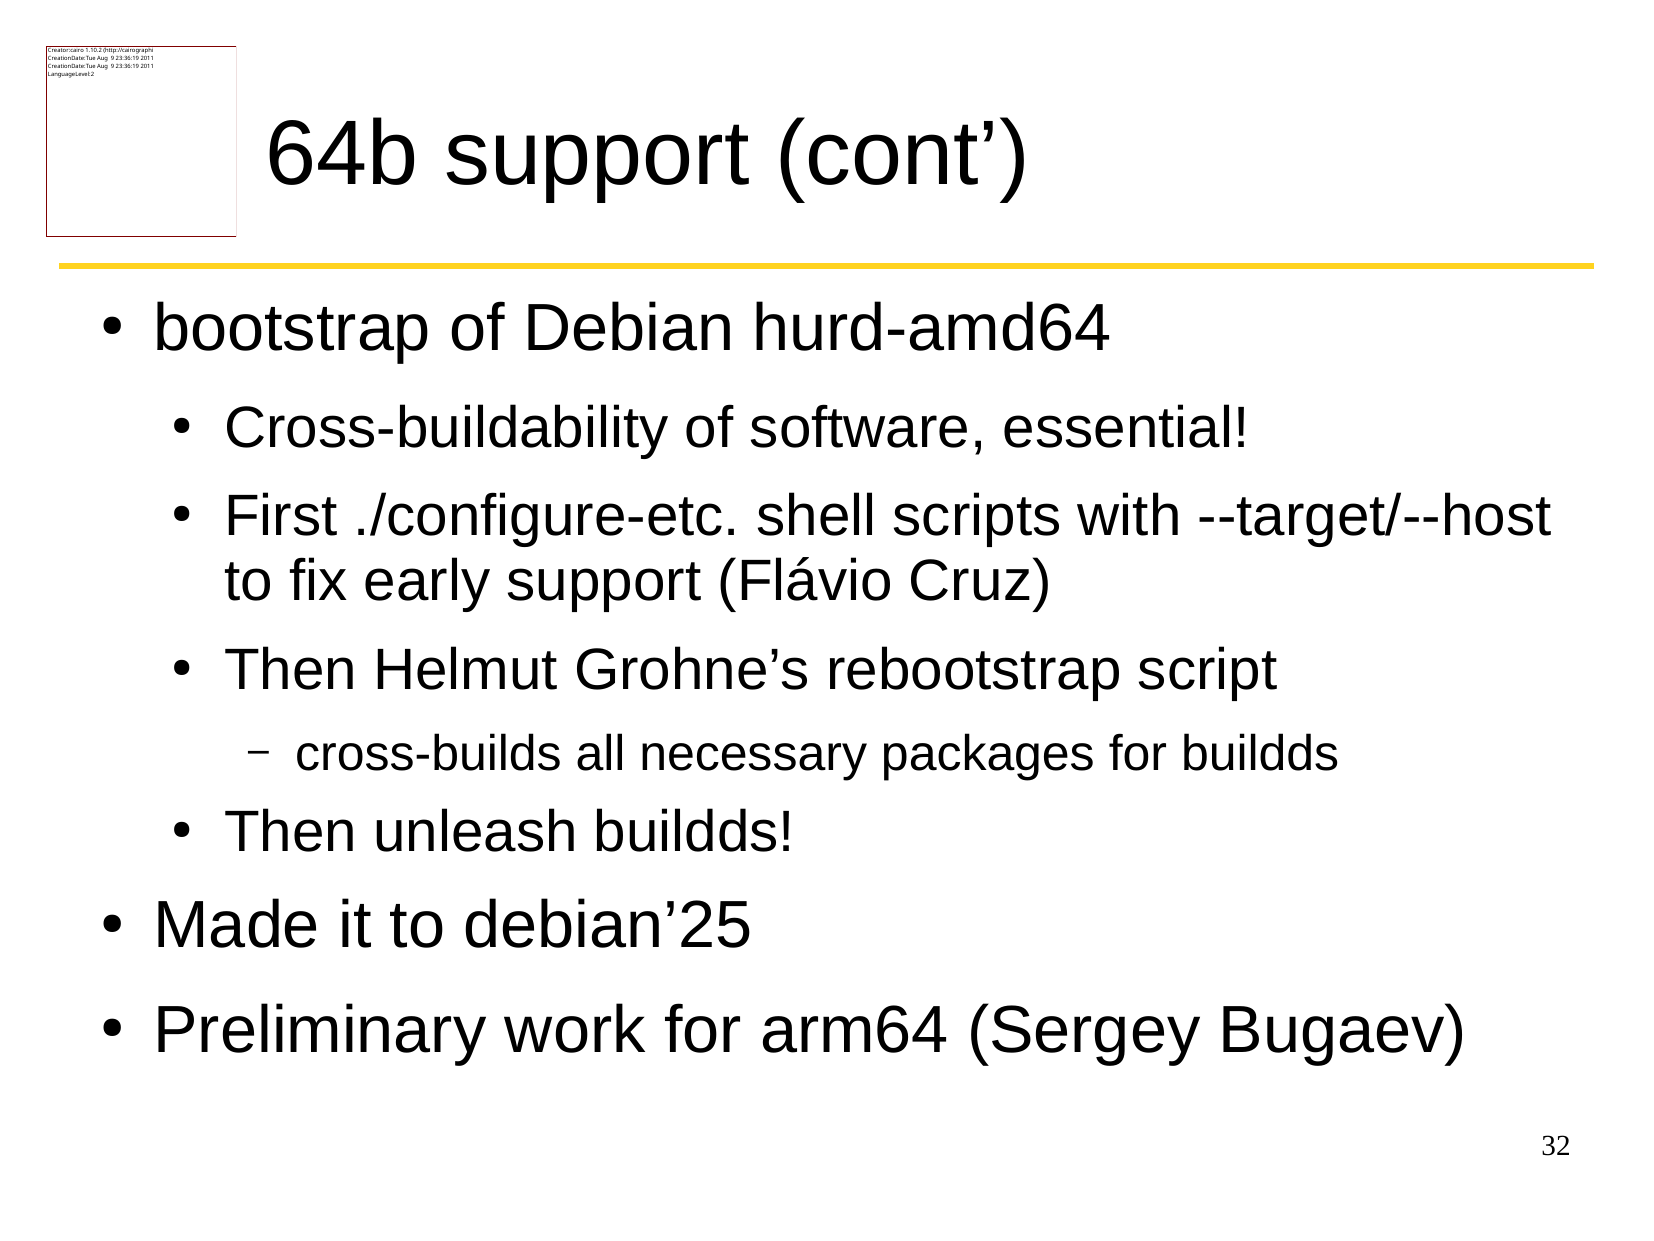

# 64b support (cont’)
bootstrap of Debian hurd-amd64
Cross-buildability of software, essential!
First ./configure-etc. shell scripts with --target/--host to fix early support (Flávio Cruz)
Then Helmut Grohne’s rebootstrap script
cross-builds all necessary packages for buildds
Then unleash buildds!
Made it to debian’25
Preliminary work for arm64 (Sergey Bugaev)
32